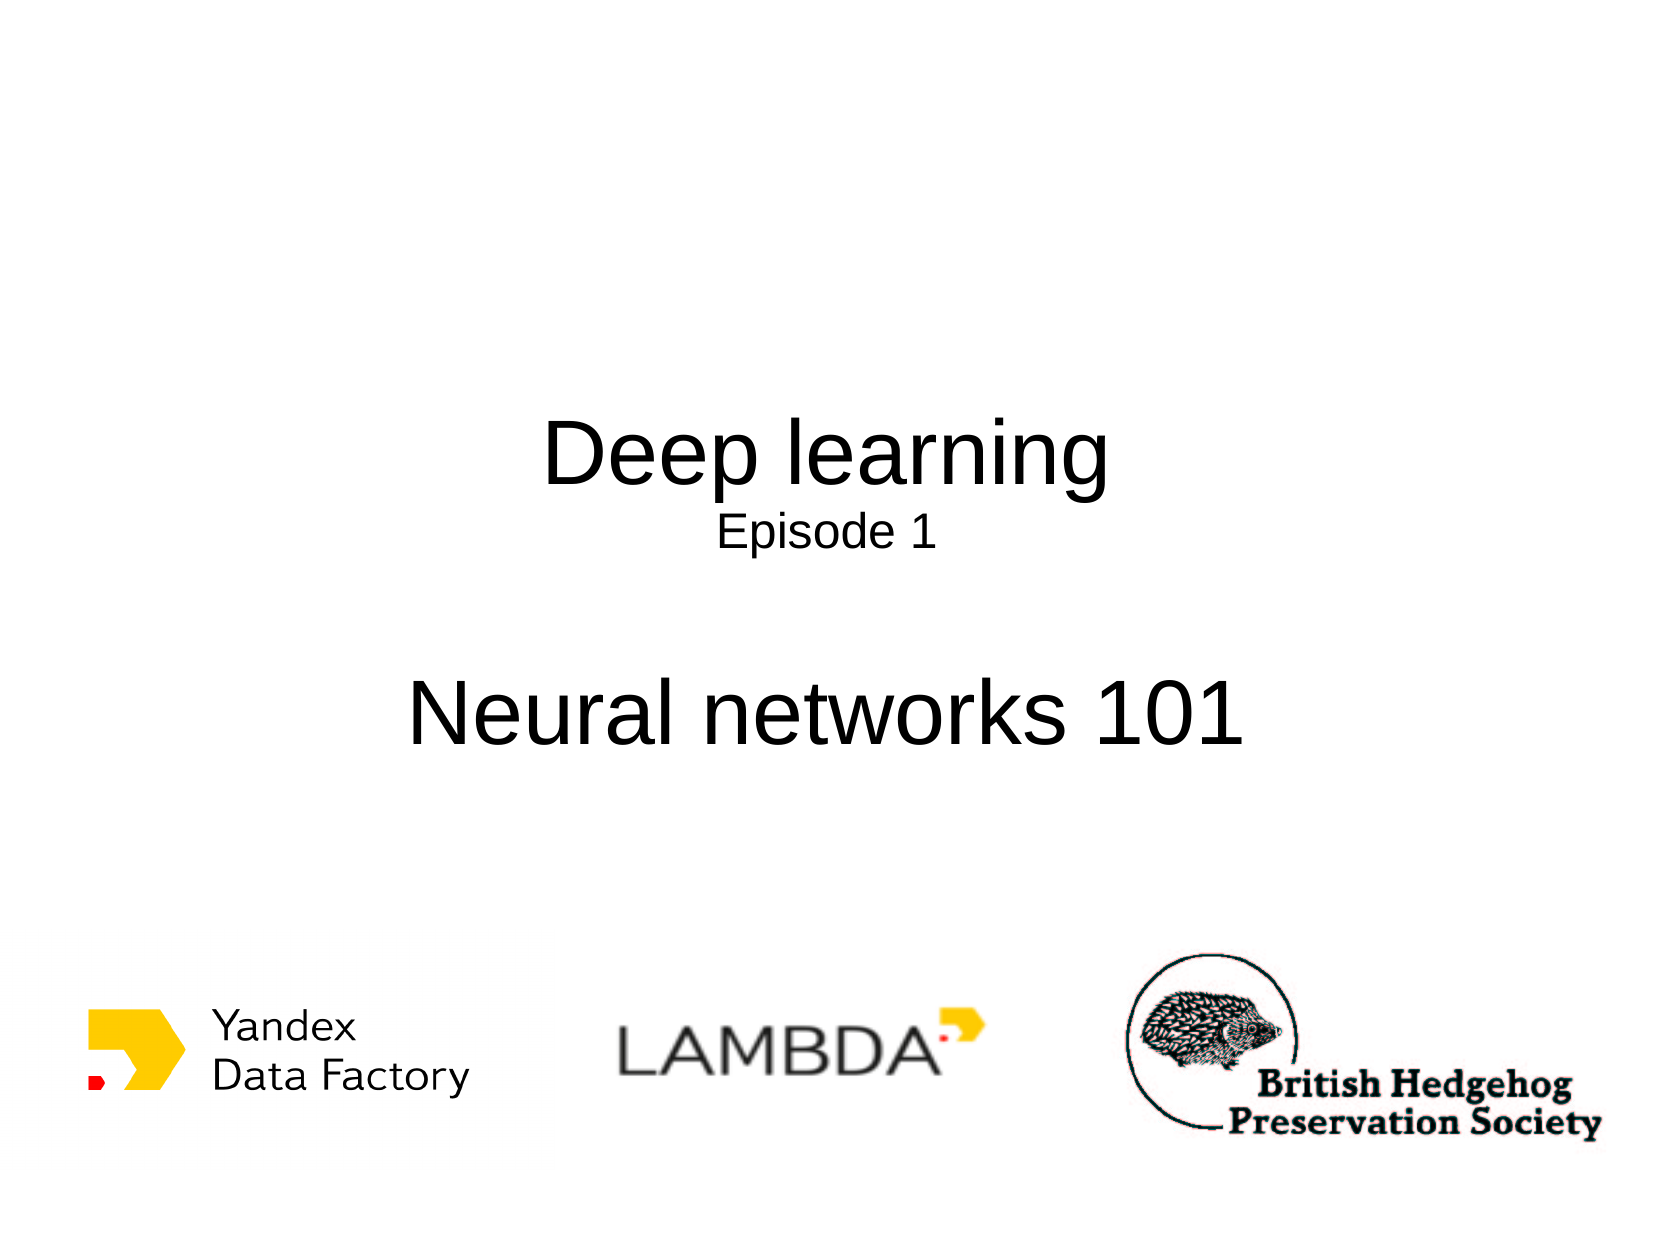

# Deep learning Episode 1 Neural networks 101
1